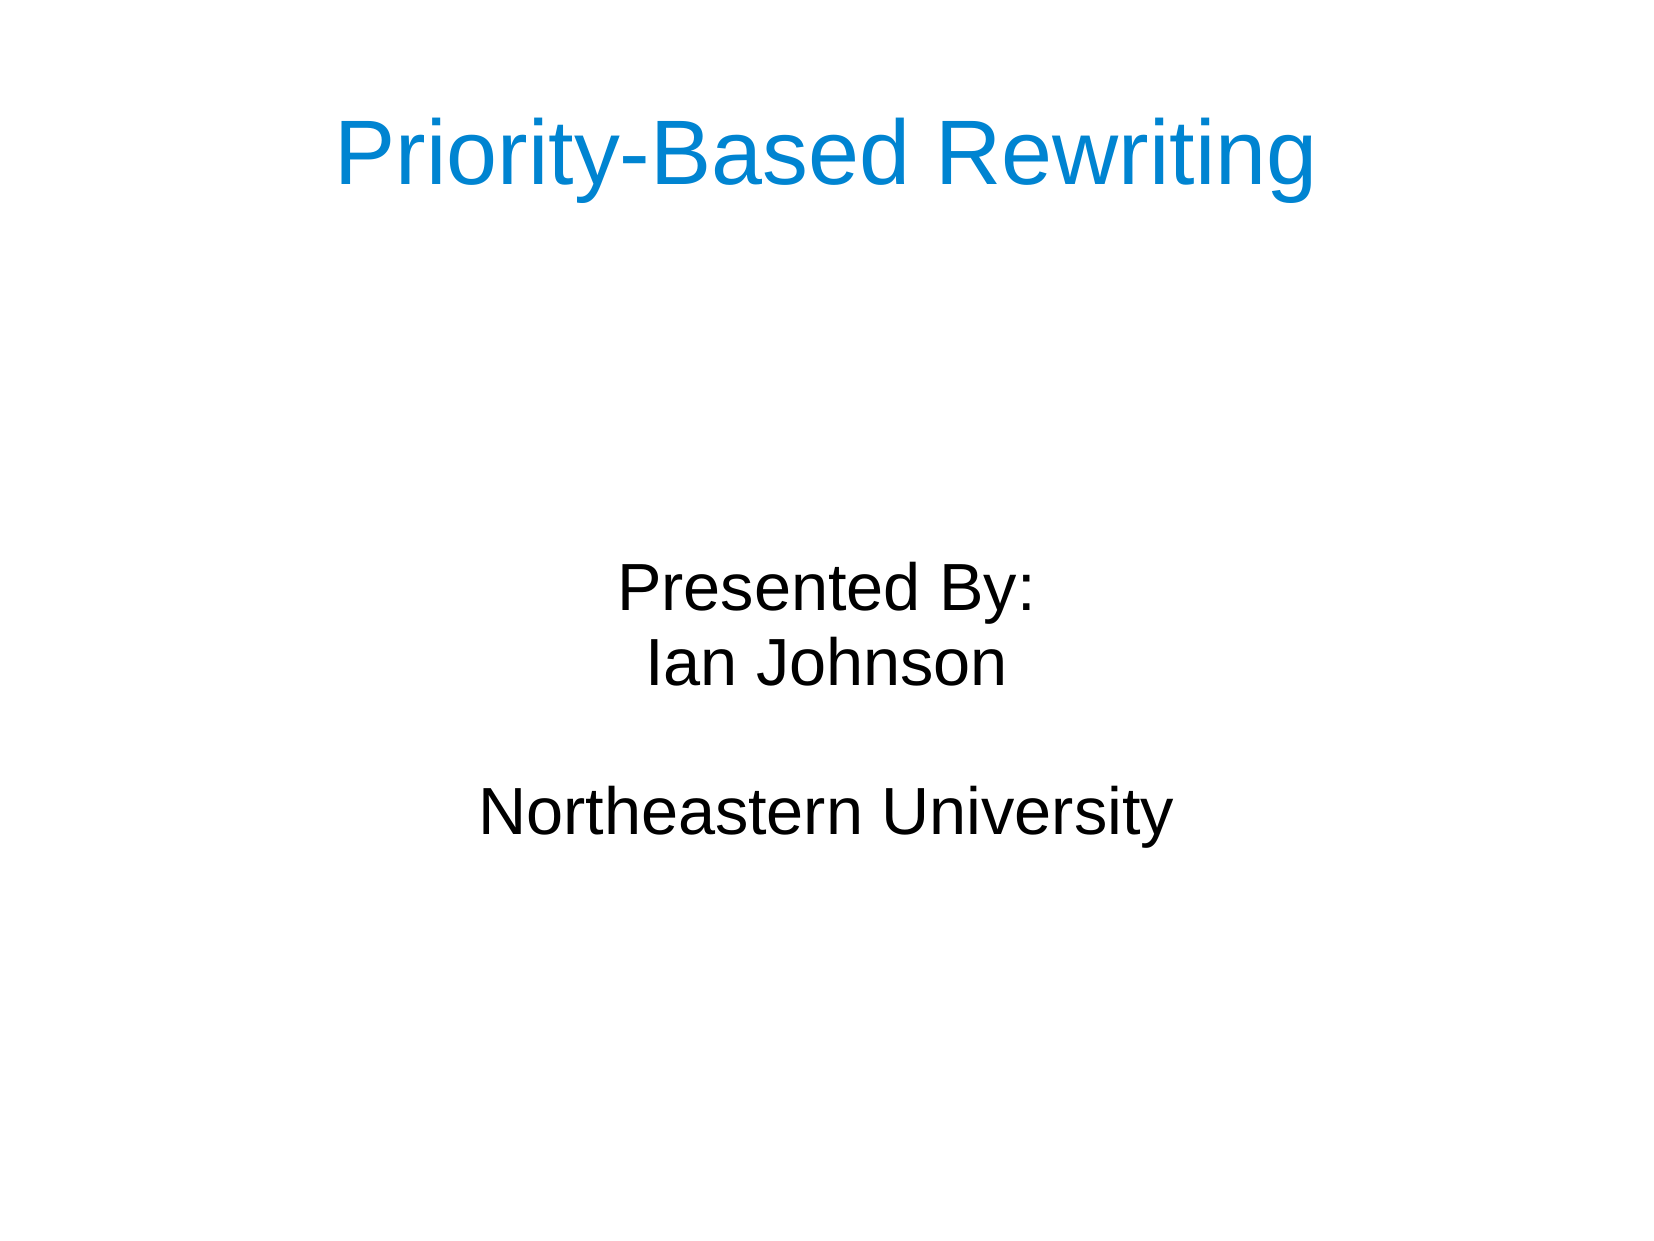

# Priority-Based Rewriting
Presented By:
Ian Johnson
Northeastern University